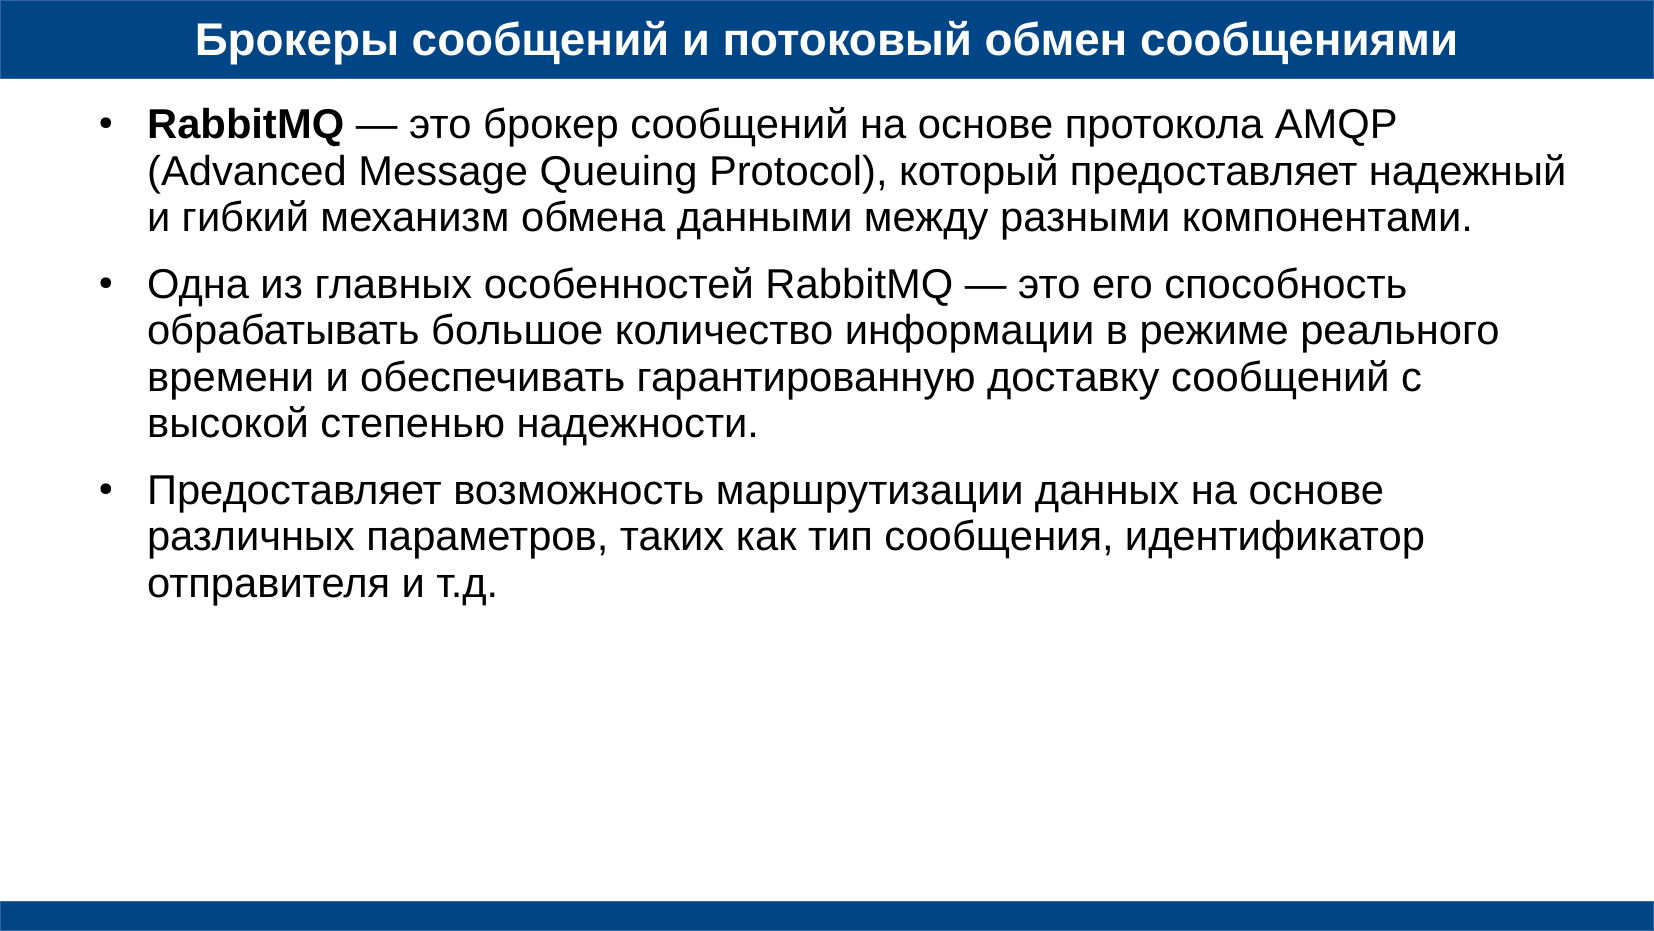

# Брокеры сообщений и потоковый обмен сообщениями
RabbitMQ — это брокер сообщений на основе протокола AMQP (Advanced Message Queuing Protocol), который предоставляет надежный и гибкий механизм обмена данными между разными компонентами.
Одна из главных особенностей RabbitMQ — это его способность обрабатывать большое количество информации в режиме реального времени и обеспечивать гарантированную доставку сообщений с высокой степенью надежности.
Предоставляет возможность маршрутизации данных на основе различных параметров, таких как тип сообщения, идентификатор отправителя и т.д.